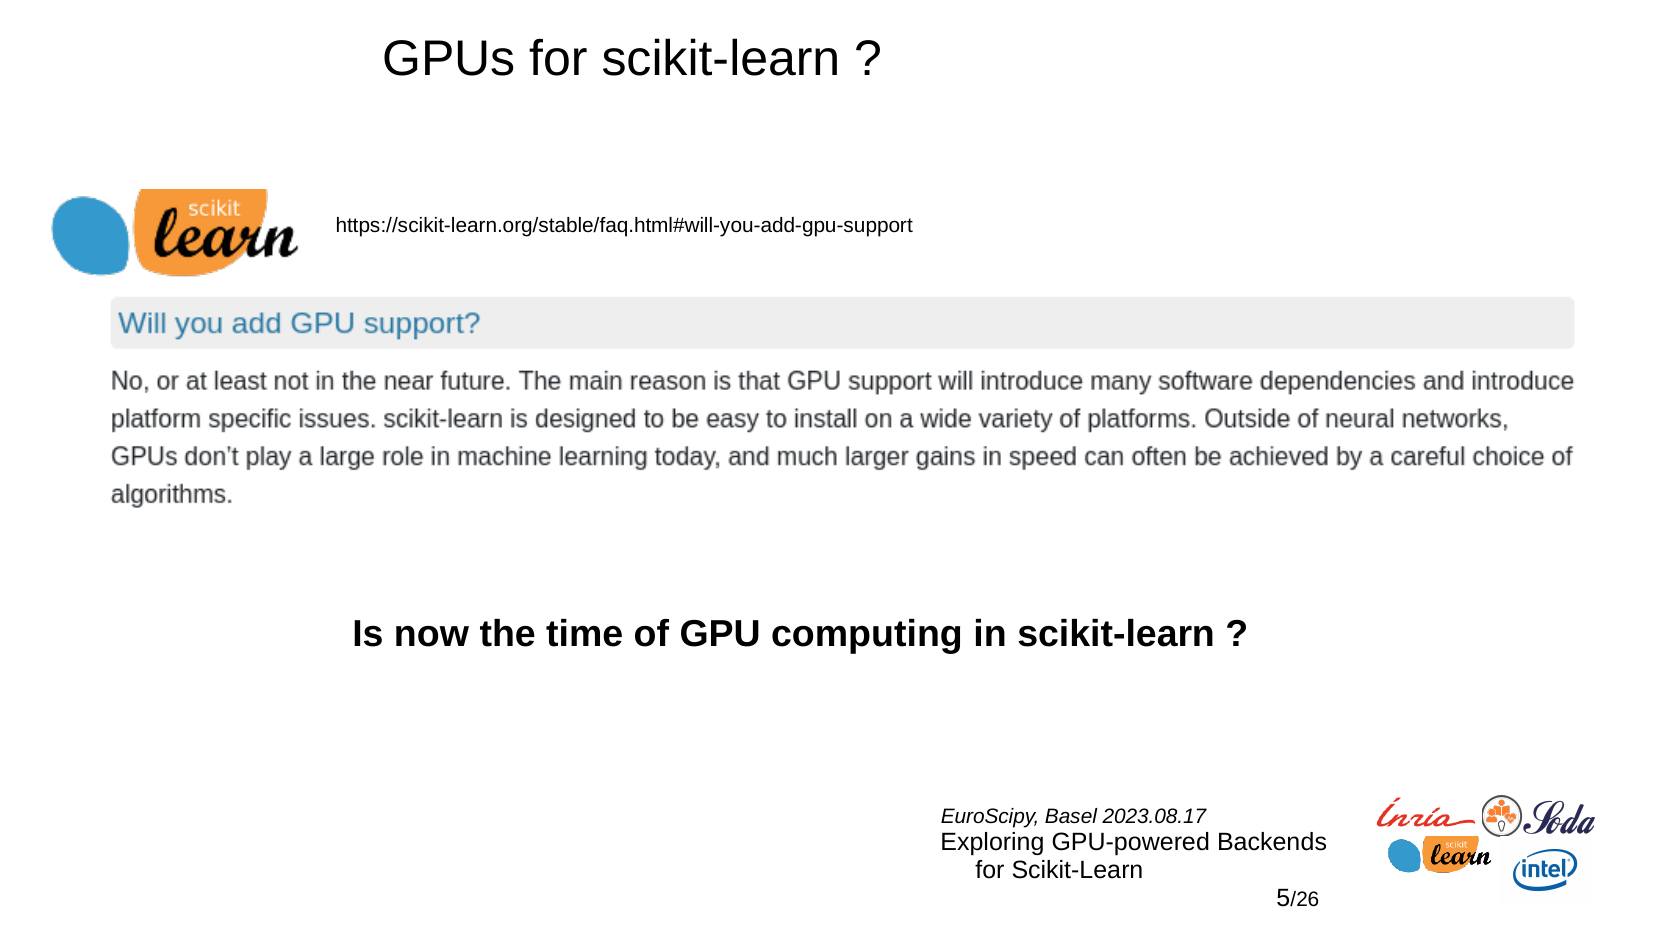

GPUs for scikit-learn ?
https://scikit-learn.org/stable/faq.html#will-you-add-gpu-support
Is now the time of GPU computing in scikit-learn ?
 EuroScipy, Basel 2023.08.17
 Exploring GPU-powered Backends
 for Scikit-Learn
 5/26